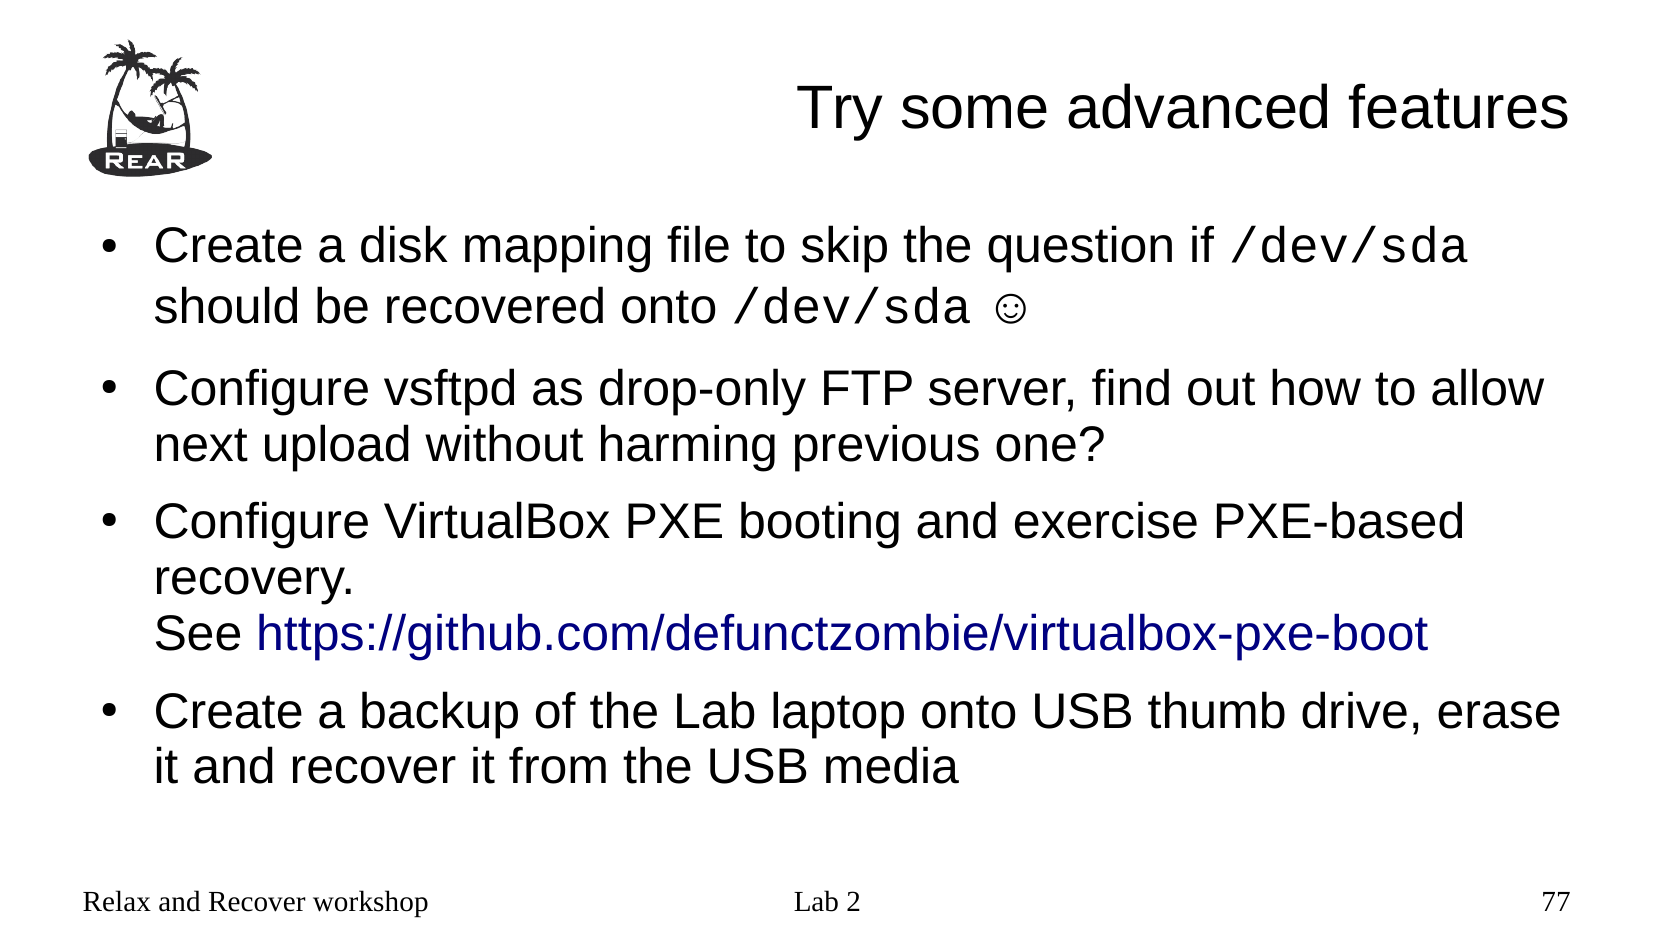

# Try some advanced features
Create a disk mapping file to skip the question if /dev/sda should be recovered onto /dev/sda ☺
Configure vsftpd as drop-only FTP server, find out how to allow next upload without harming previous one?
Configure VirtualBox PXE booting and exercise PXE-based recovery.
See https://github.com/defunctzombie/virtualbox-pxe-boot
Create a backup of the Lab laptop onto USB thumb drive, erase it and recover it from the USB media
Relax and Recover workshop
Lab 2
77